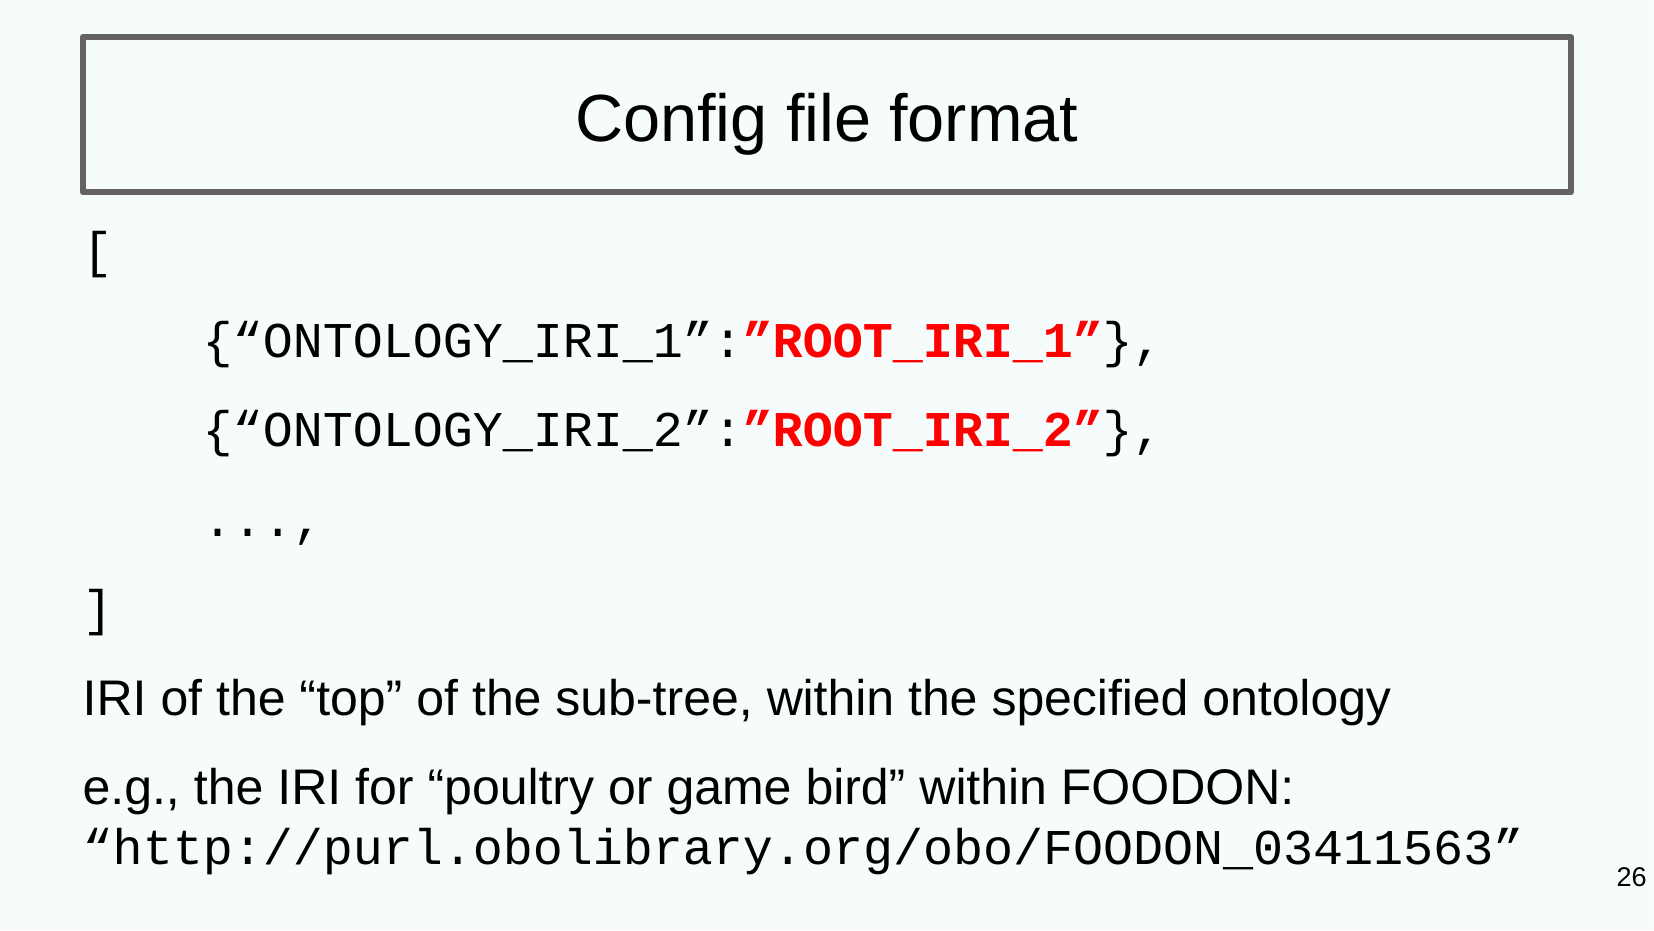

Config file format
[
 {“ONTOLOGY_IRI_1”:”ROOT_IRI_1”},
 {“ONTOLOGY_IRI_2”:”ROOT_IRI_2”},
 ...,
]
IRI of the “top” of the sub-tree, within the specified ontology
e.g., the IRI for “poultry or game bird” within FOODON: “http://purl.obolibrary.org/obo/FOODON_03411563”